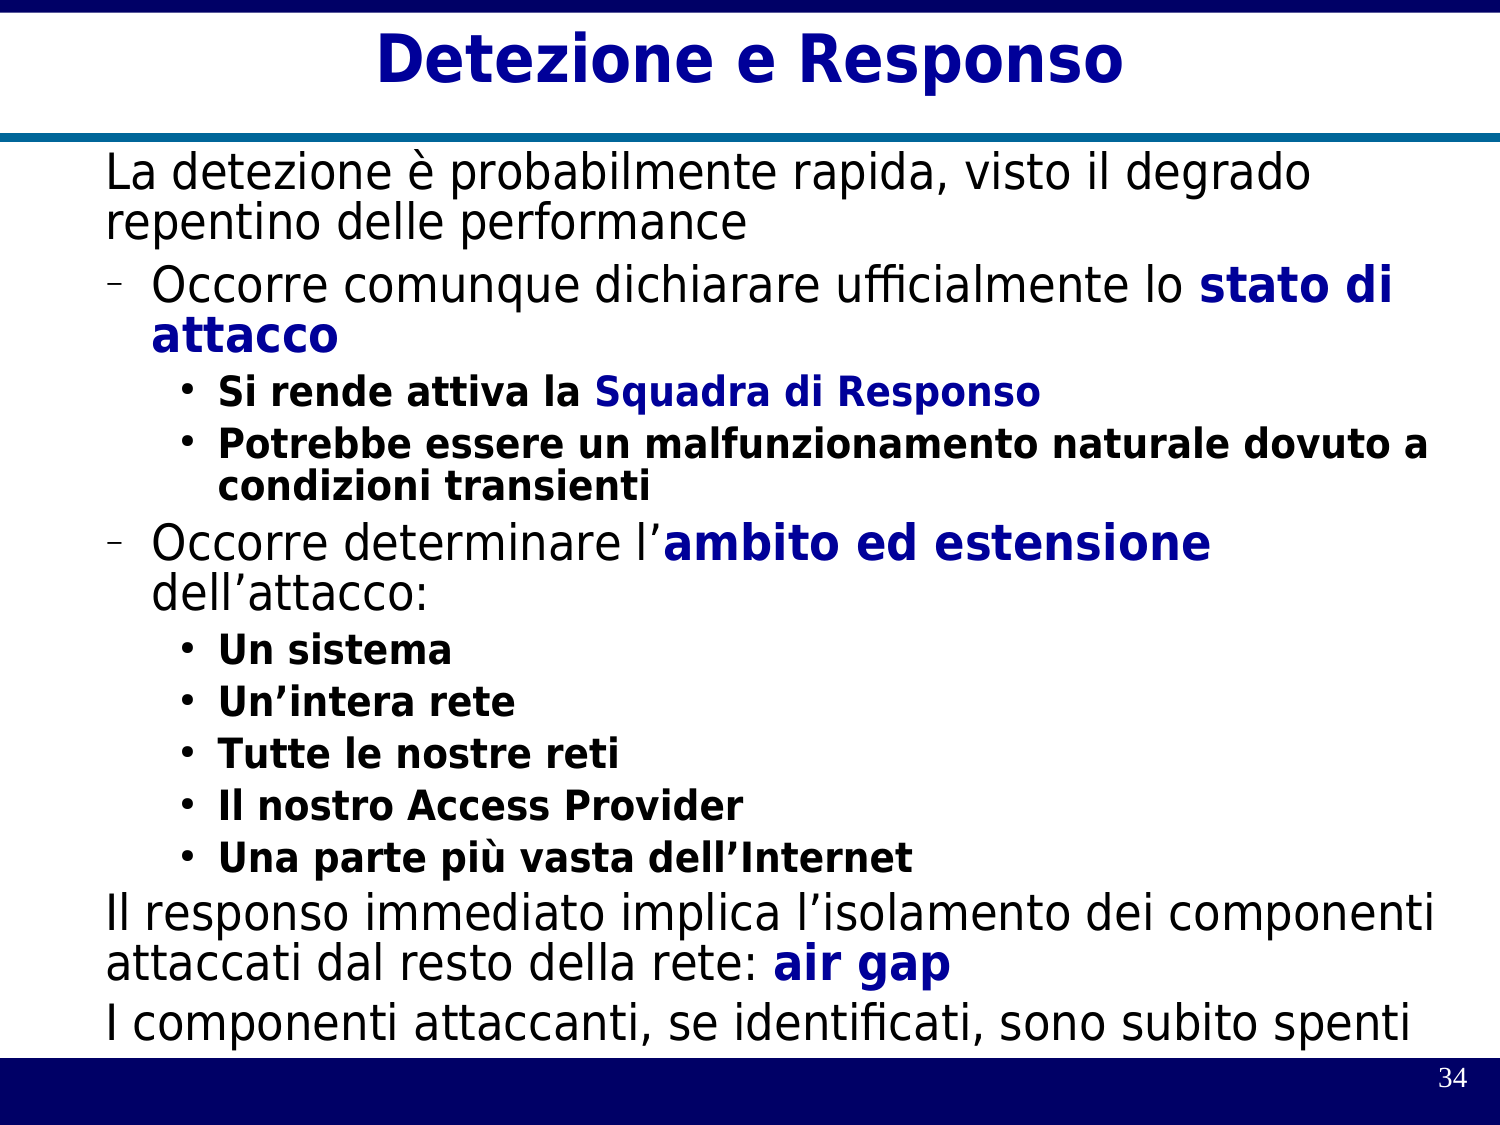

# Detezione e Responso
La detezione è probabilmente rapida, visto il degrado repentino delle performance
Occorre comunque dichiarare ufficialmente lo stato di attacco
Si rende attiva la Squadra di Responso
Potrebbe essere un malfunzionamento naturale dovuto a condizioni transienti
Occorre determinare l’ambito ed estensione dell’attacco:
Un sistema
Un’intera rete
Tutte le nostre reti
Il nostro Access Provider
Una parte più vasta dell’Internet
Il responso immediato implica l’isolamento dei componenti attaccati dal resto della rete: air gap
I componenti attaccanti, se identificati, sono subito spenti